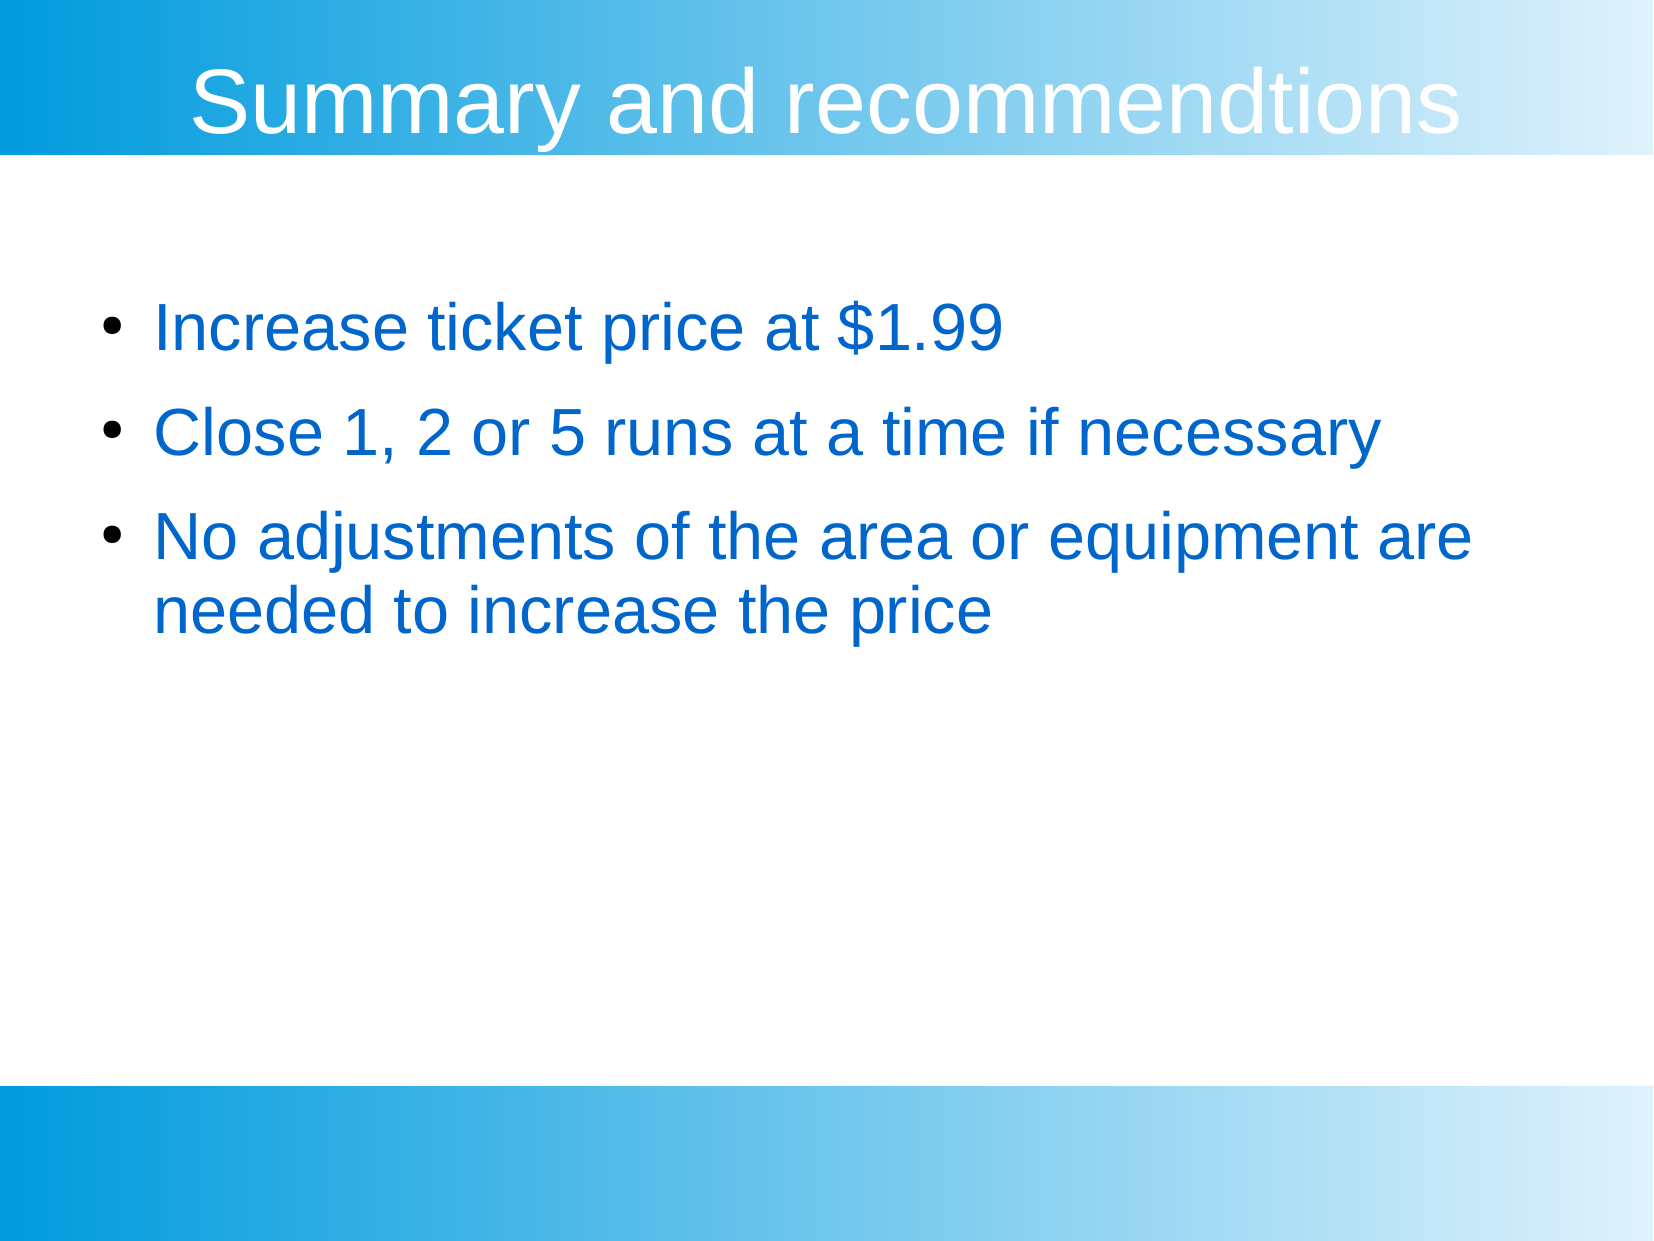

# Summary and recommendtions
Increase ticket price at $1.99
Close 1, 2 or 5 runs at a time if necessary
No adjustments of the area or equipment are needed to increase the price